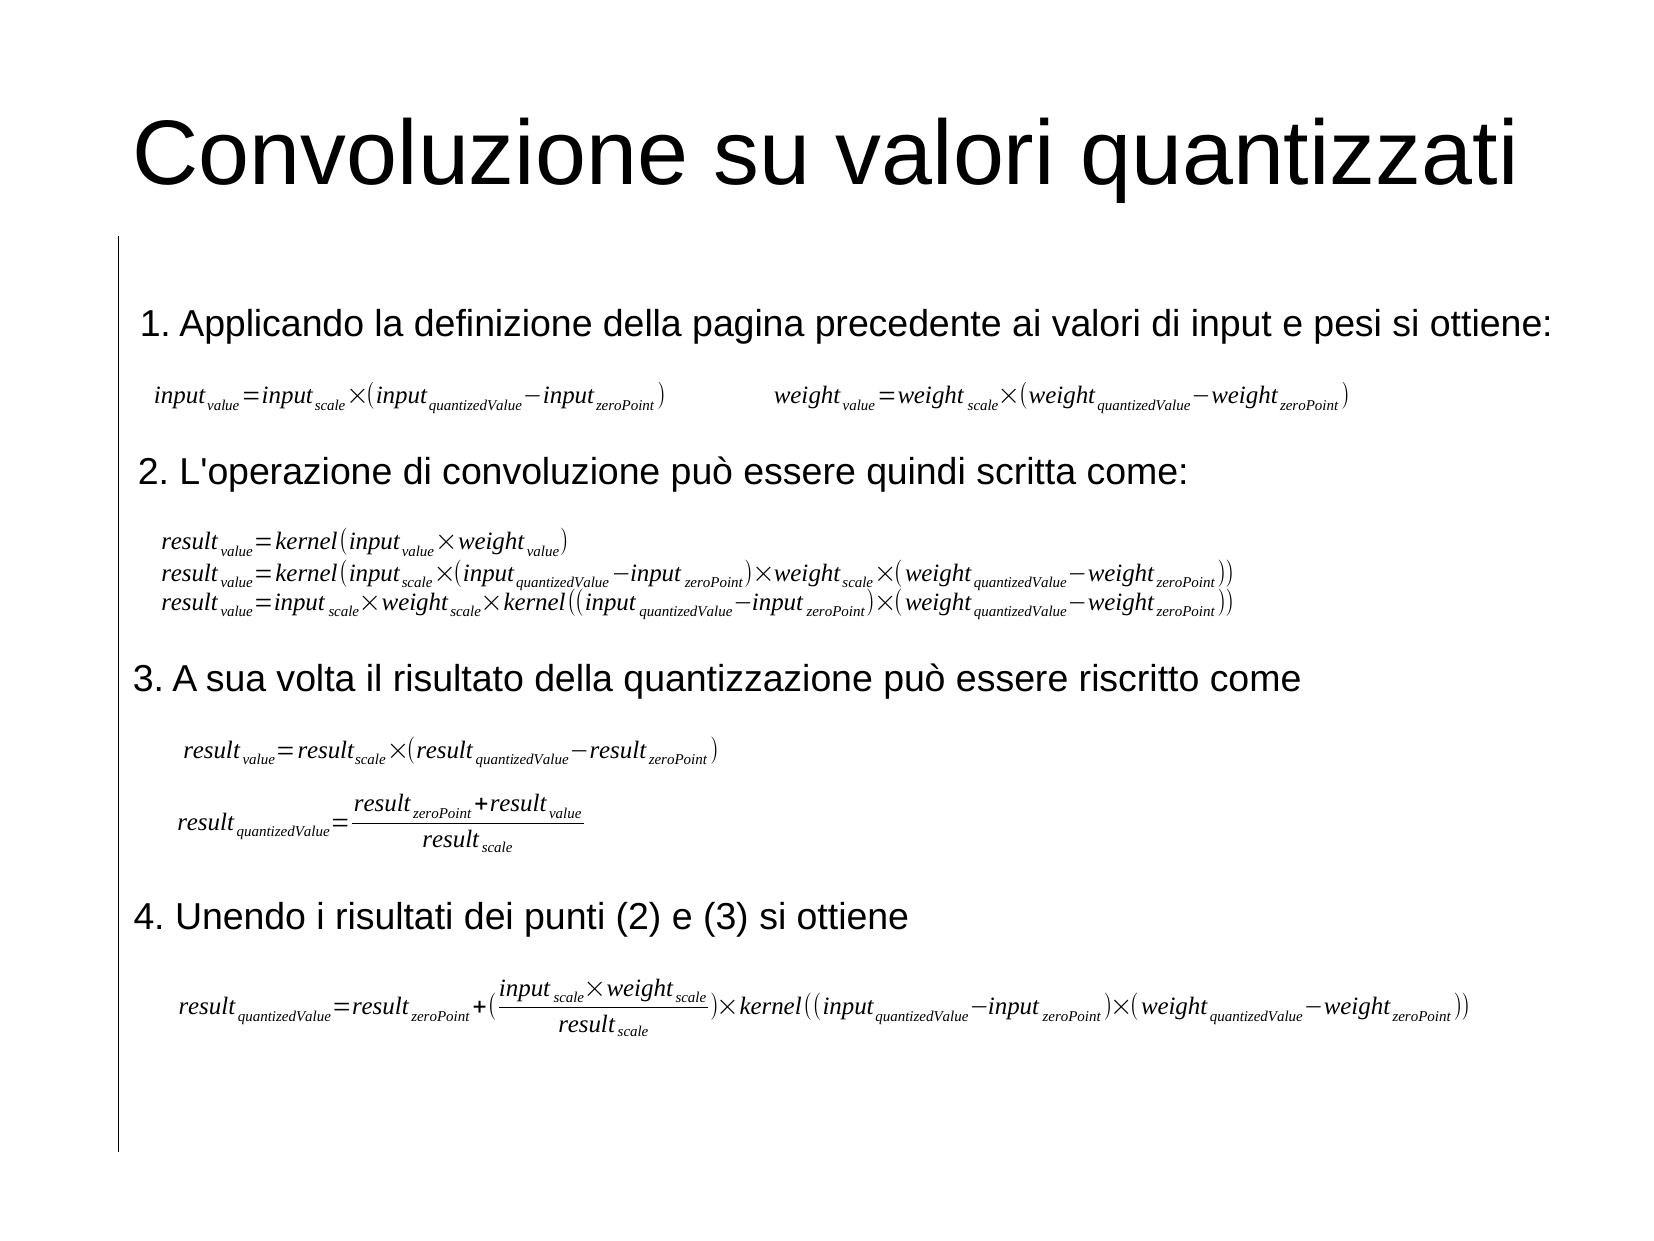

# Convoluzione su valori quantizzati
1. Applicando la definizione della pagina precedente ai valori di input e pesi si ottiene:
2. L'operazione di convoluzione può essere quindi scritta come:
3. A sua volta il risultato della quantizzazione può essere riscritto come
4. Unendo i risultati dei punti (2) e (3) si ottiene